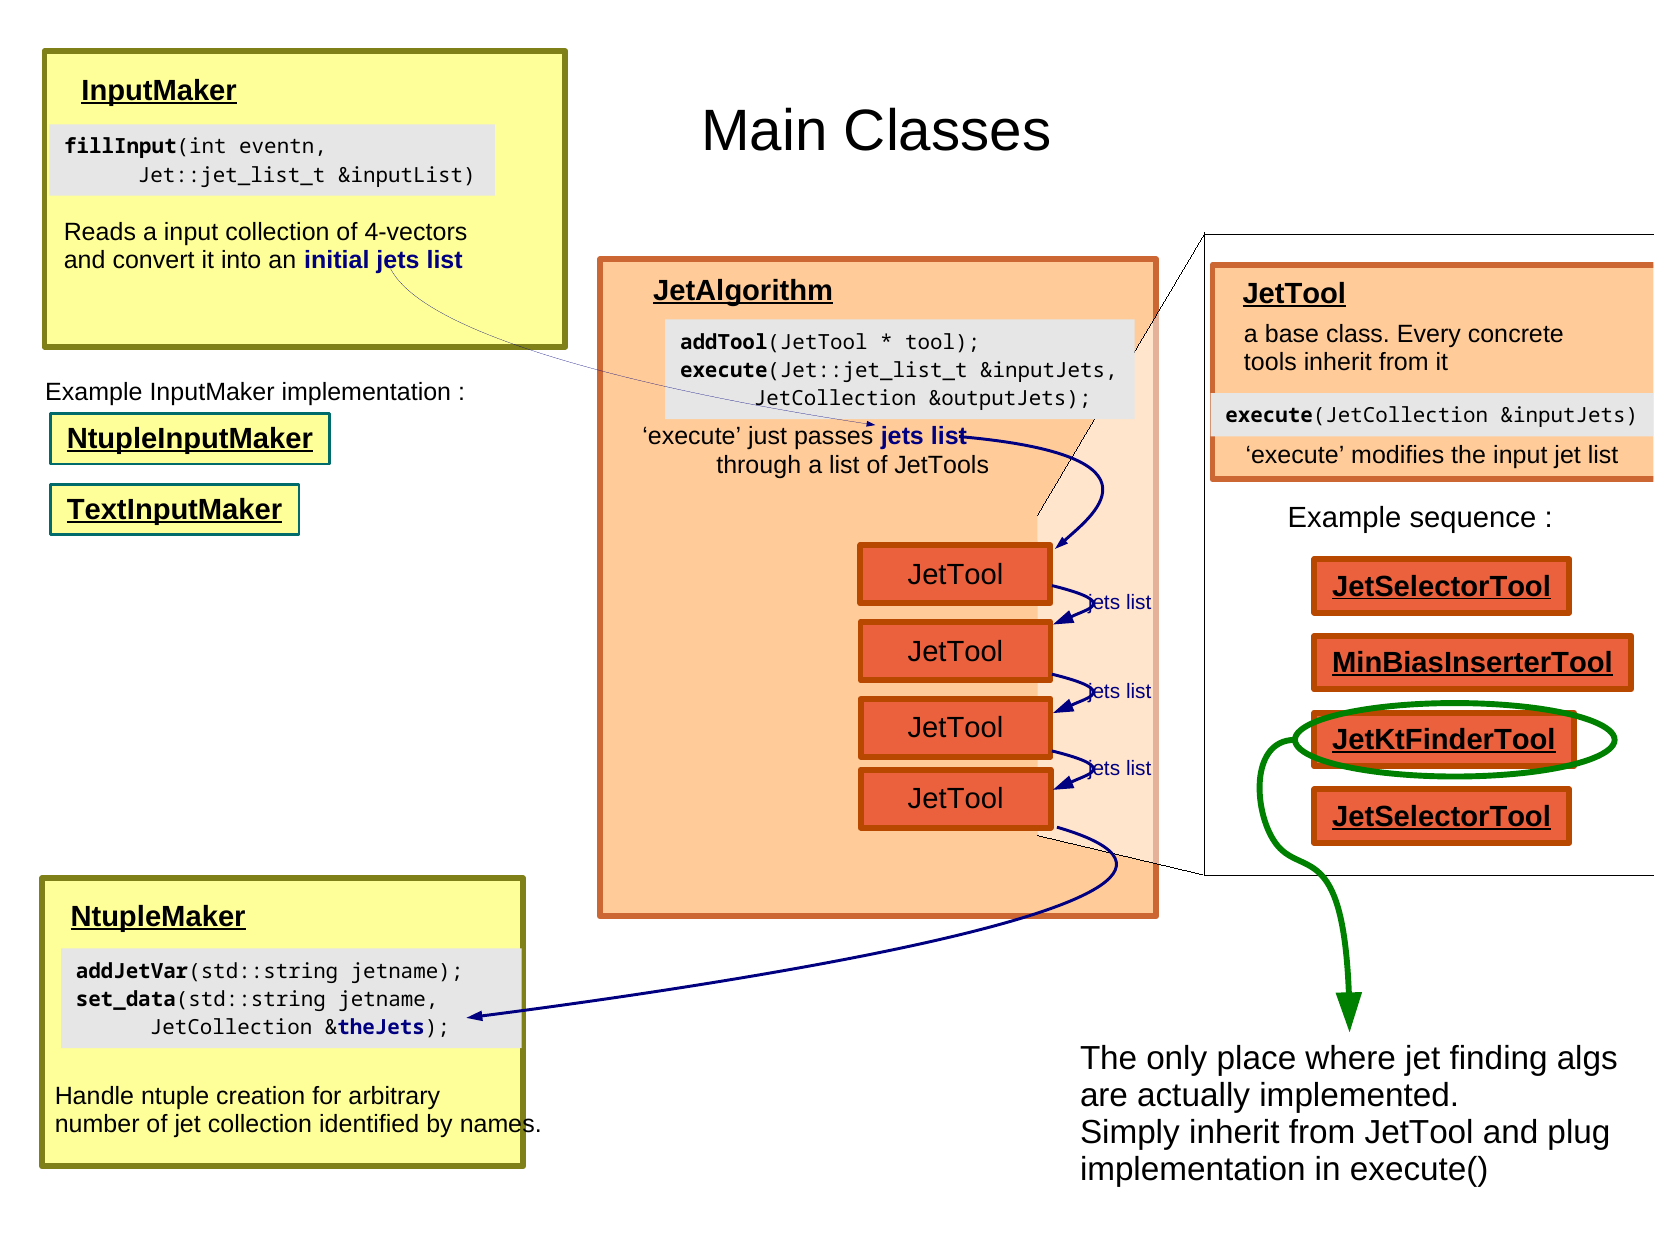

InputMaker
Main Classes
fillInput(int eventn,
	Jet::jet_list_t &inputList)
Reads a input collection of 4-vectors
and convert it into an initial jets list
JetAlgorithm
JetTool
a base class. Every concrete
tools inherit from it
addTool(JetTool * tool);
execute(Jet::jet_list_t &inputJets,
	JetCollection &outputJets);
Example InputMaker implementation :
execute(JetCollection &inputJets)
NtupleInputMaker
‘execute’ just passes jets list
	through a list of JetTools
‘execute’ modifies the input jet list
TextInputMaker
Example sequence :
JetTool
JetTool
JetTool
JetTool
JetSelectorTool
jets list
MinBiasInserterTool
jets list
JetKtFinderTool
jets list
JetSelectorTool
NtupleMaker
addJetVar(std::string jetname);
set_data(std::string jetname,
	JetCollection &theJets);
The only place where jet finding algs
are actually implemented.
Simply inherit from JetTool and plug
implementation in execute()
Handle ntuple creation for arbitrary
number of jet collection identified by names.